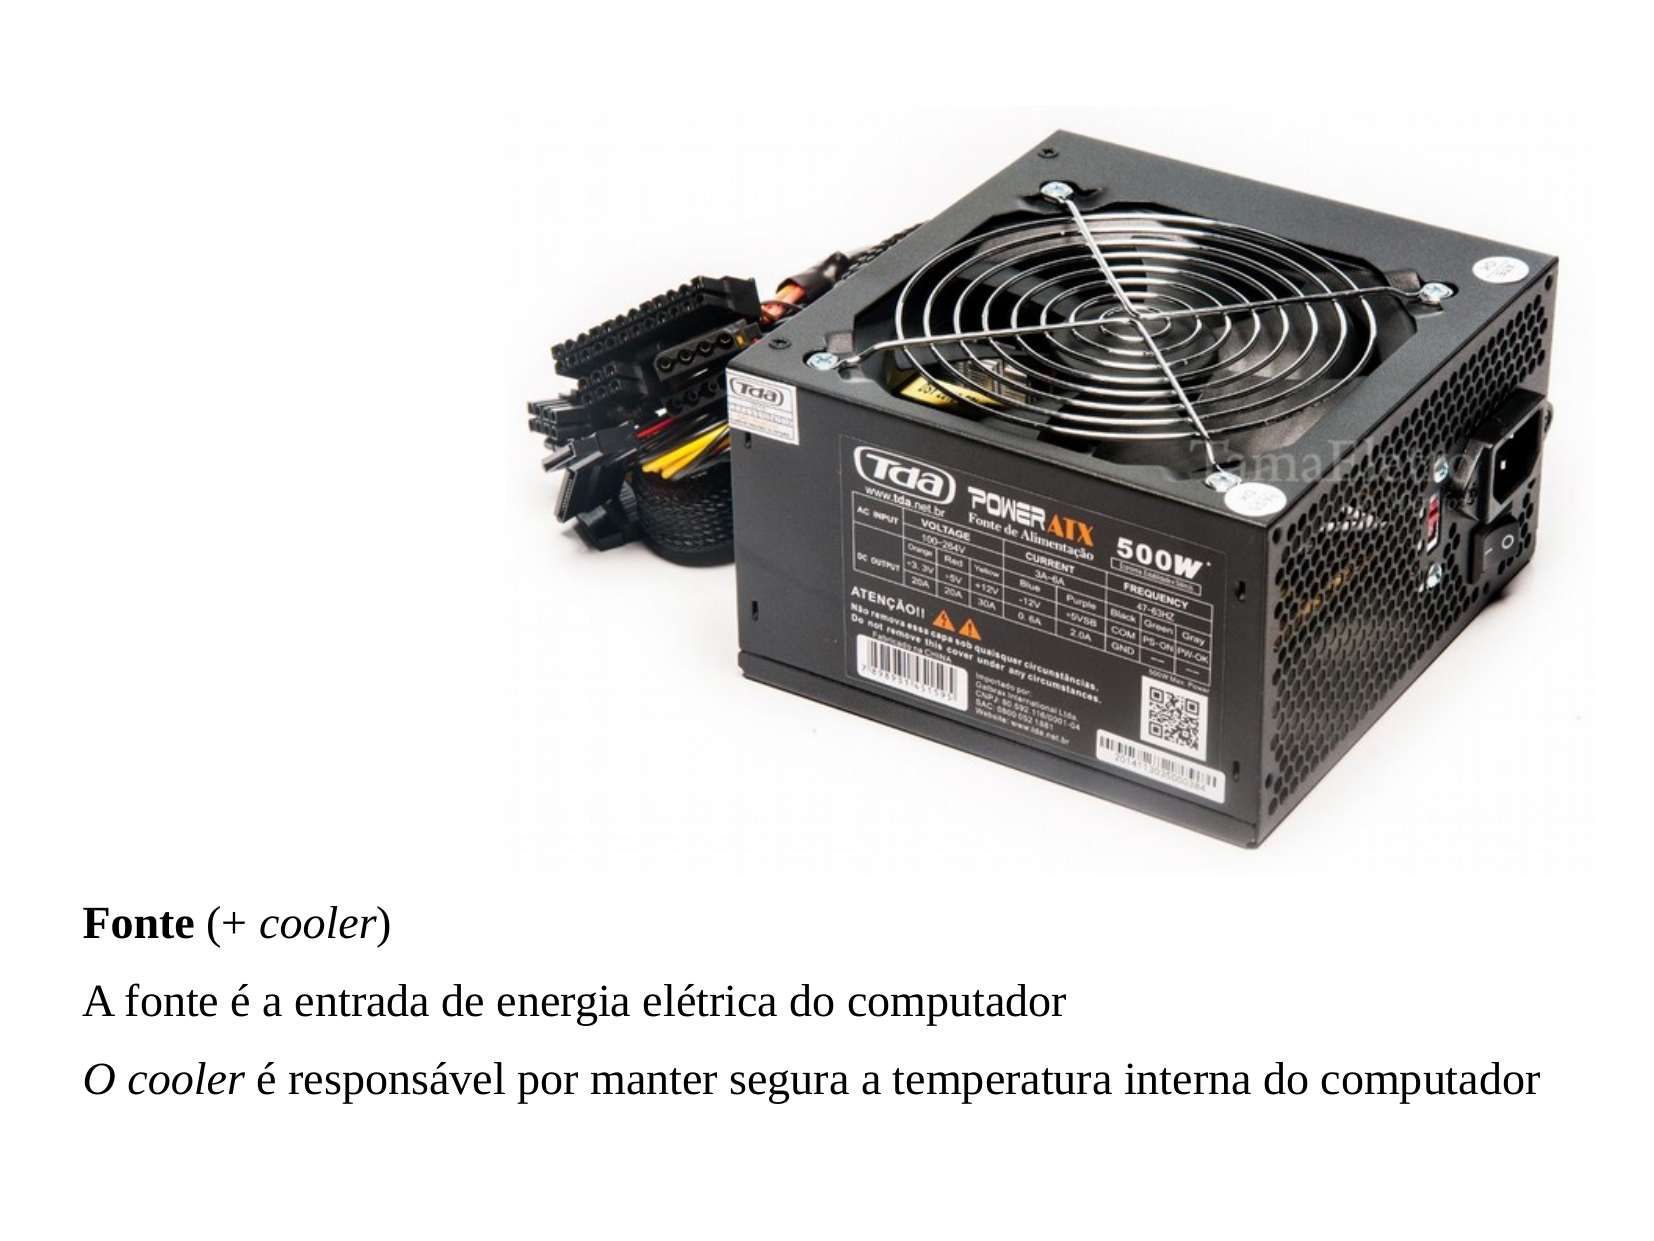

# Fonte (+ cooler)
A fonte é a entrada de energia elétrica do computador
O cooler é responsável por manter segura a temperatura interna do computador